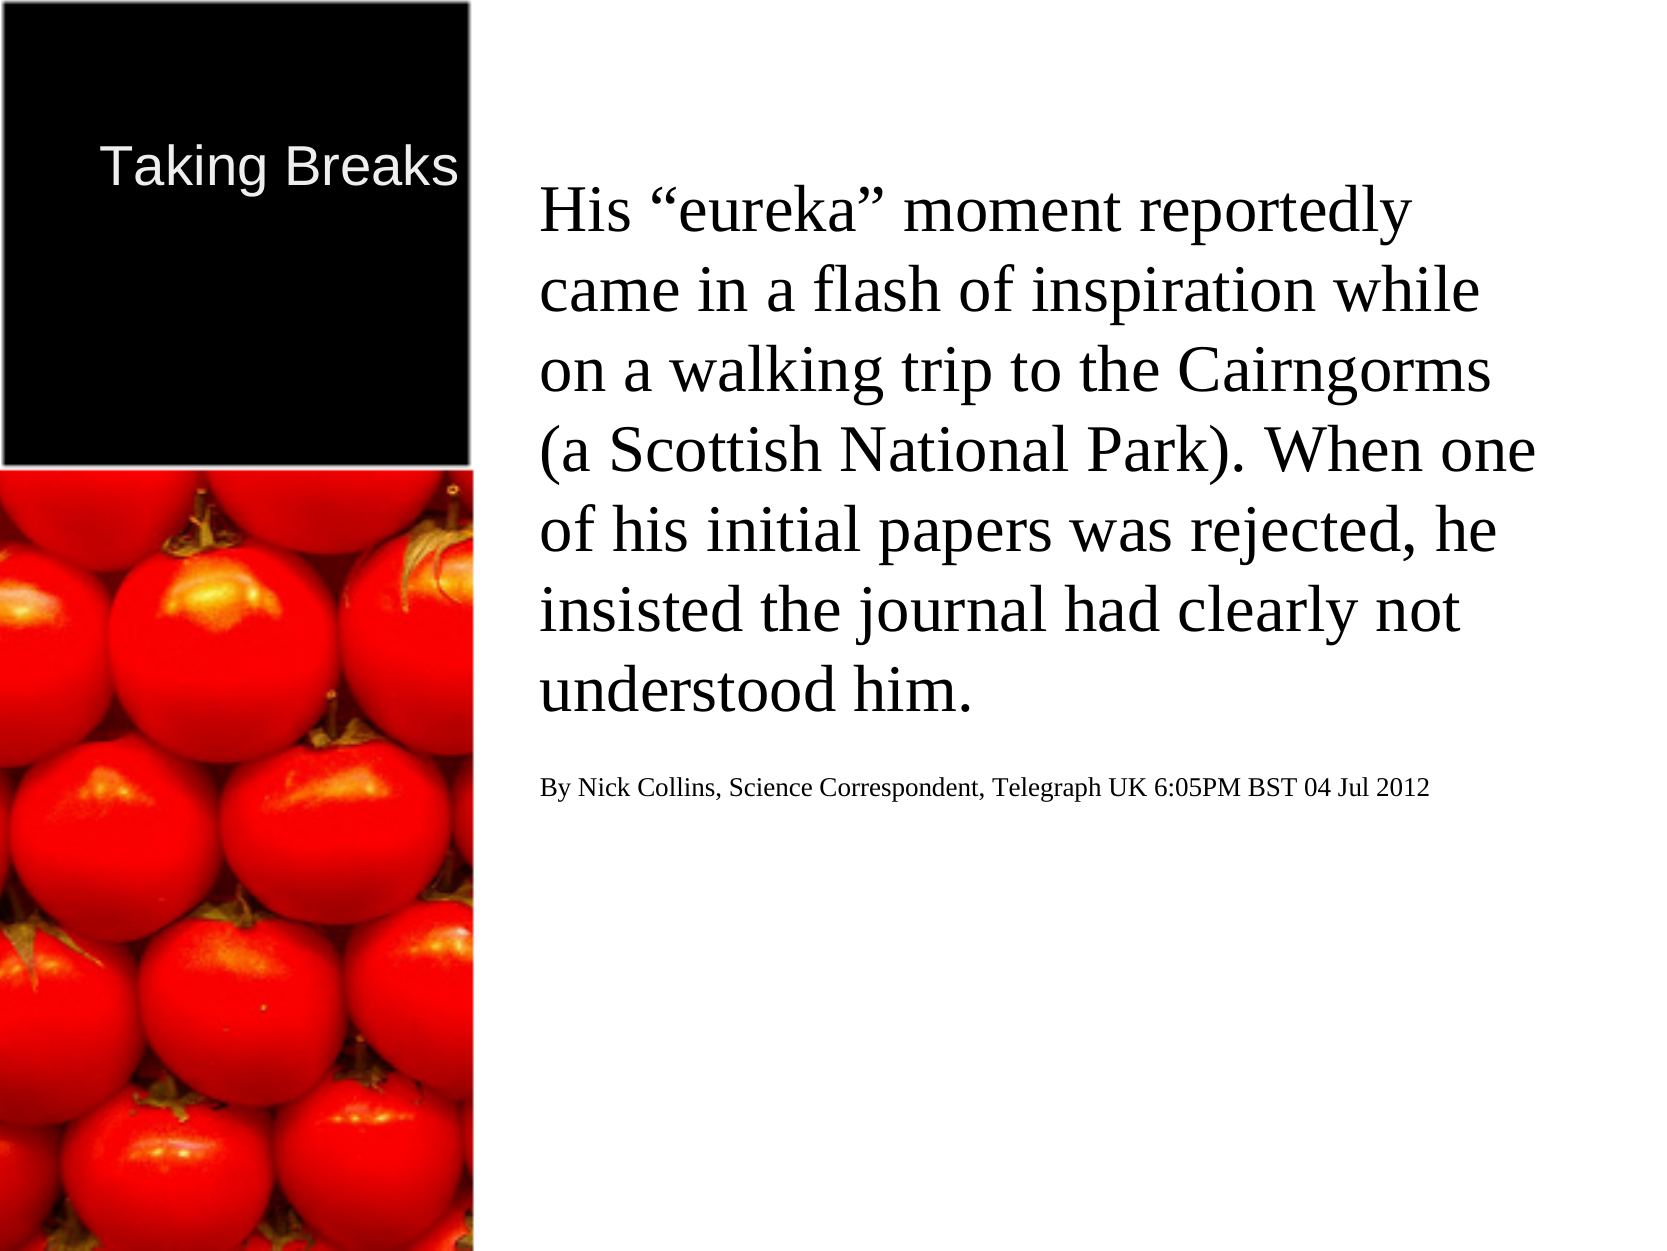

Taking Breaks
His “eureka” moment reportedly came in a flash of inspiration while on a walking trip to the Cairngorms (a Scottish National Park). When one of his initial papers was rejected, he insisted the journal had clearly not understood him.
By Nick Collins, Science Correspondent, Telegraph UK 6:05PM BST 04 Jul 2012